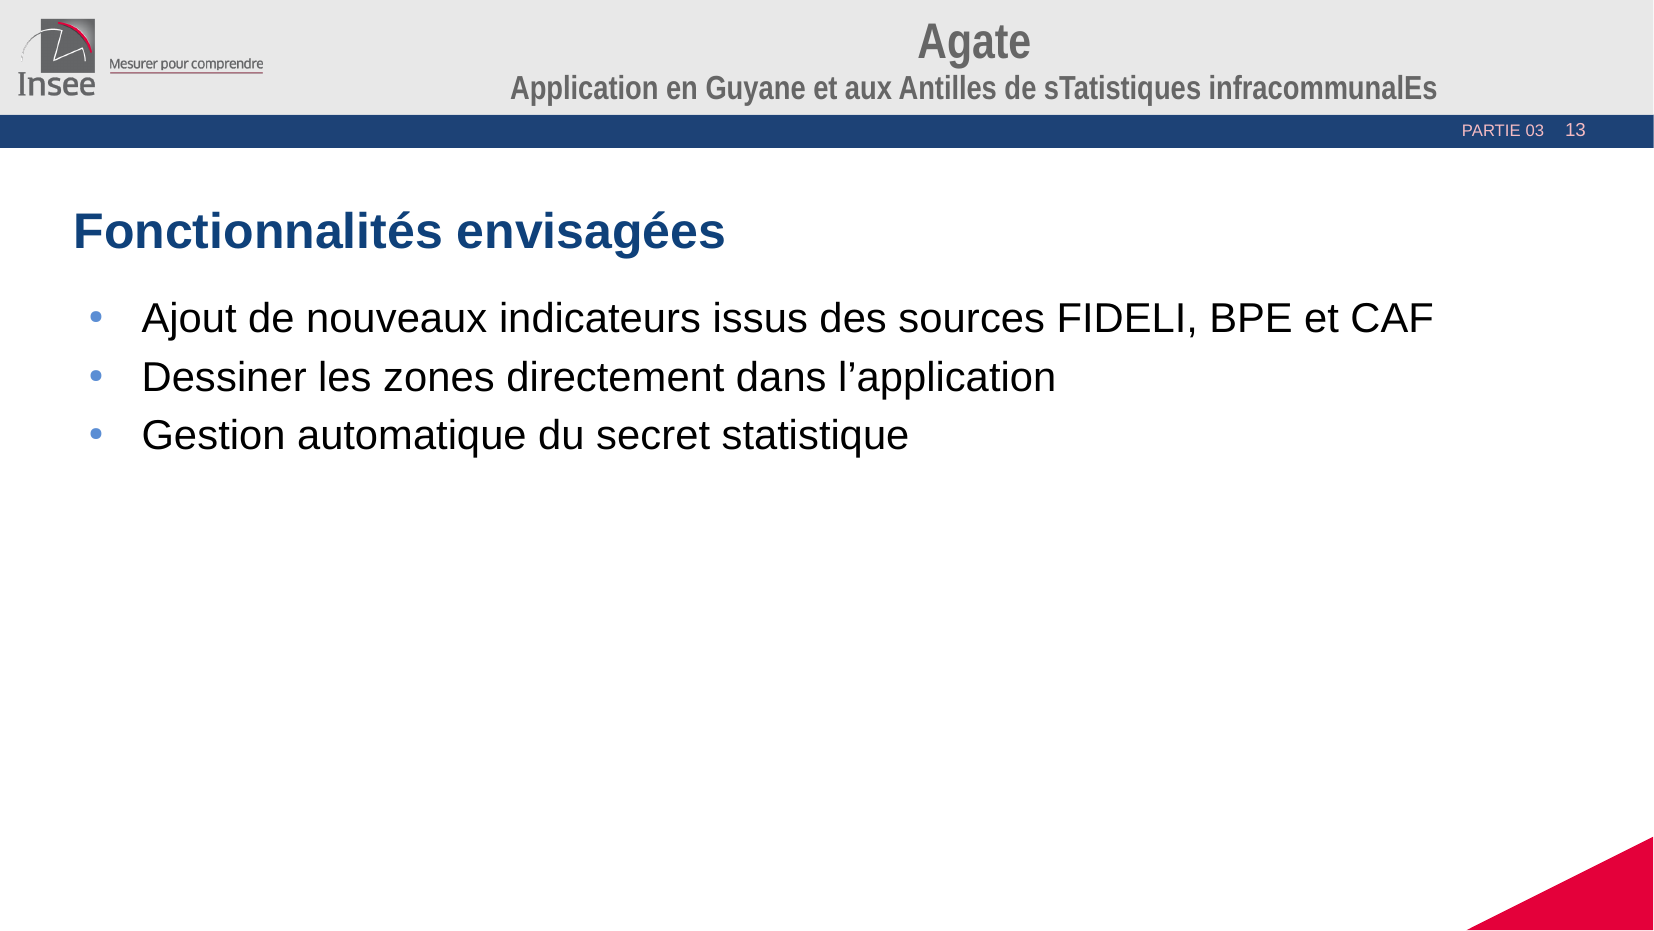

# Agate Application en Guyane et aux Antilles de sTatistiques infracommunalEs
PARTIE 03
13
Fonctionnalités envisagées
Ajout de nouveaux indicateurs issus des sources FIDELI, BPE et CAF
Dessiner les zones directement dans l’application
Gestion automatique du secret statistique